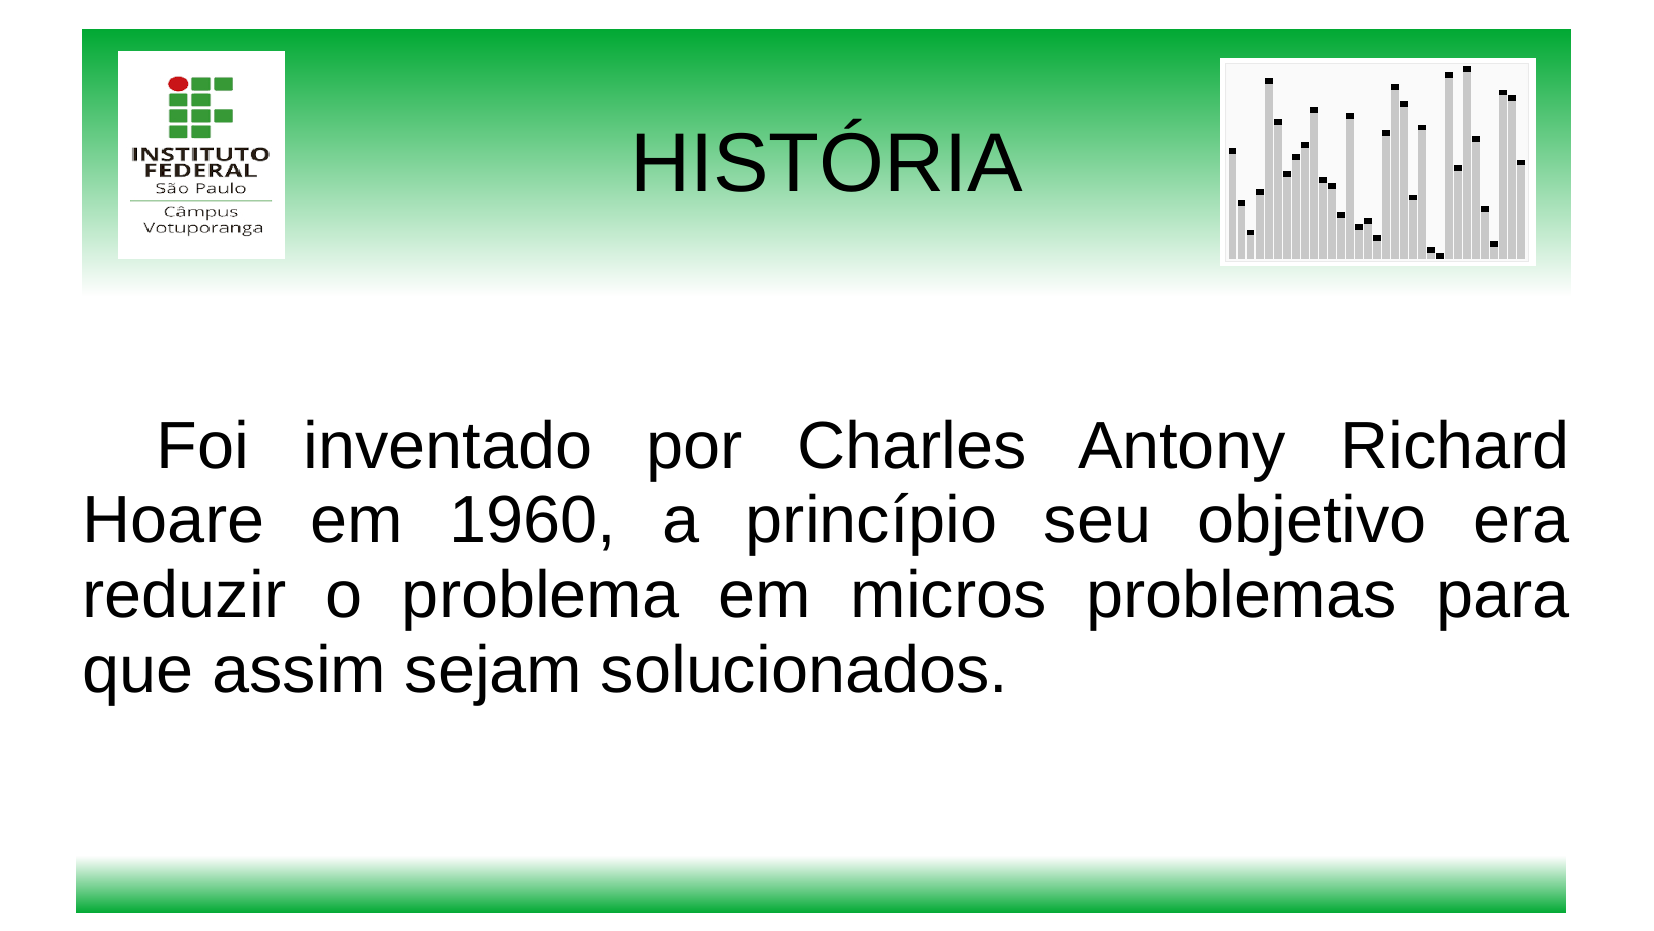

# HISTÓRIA
	Foi inventado por Charles Antony Richard Hoare em 1960, a princípio seu objetivo era reduzir o problema em micros problemas para que assim sejam solucionados.